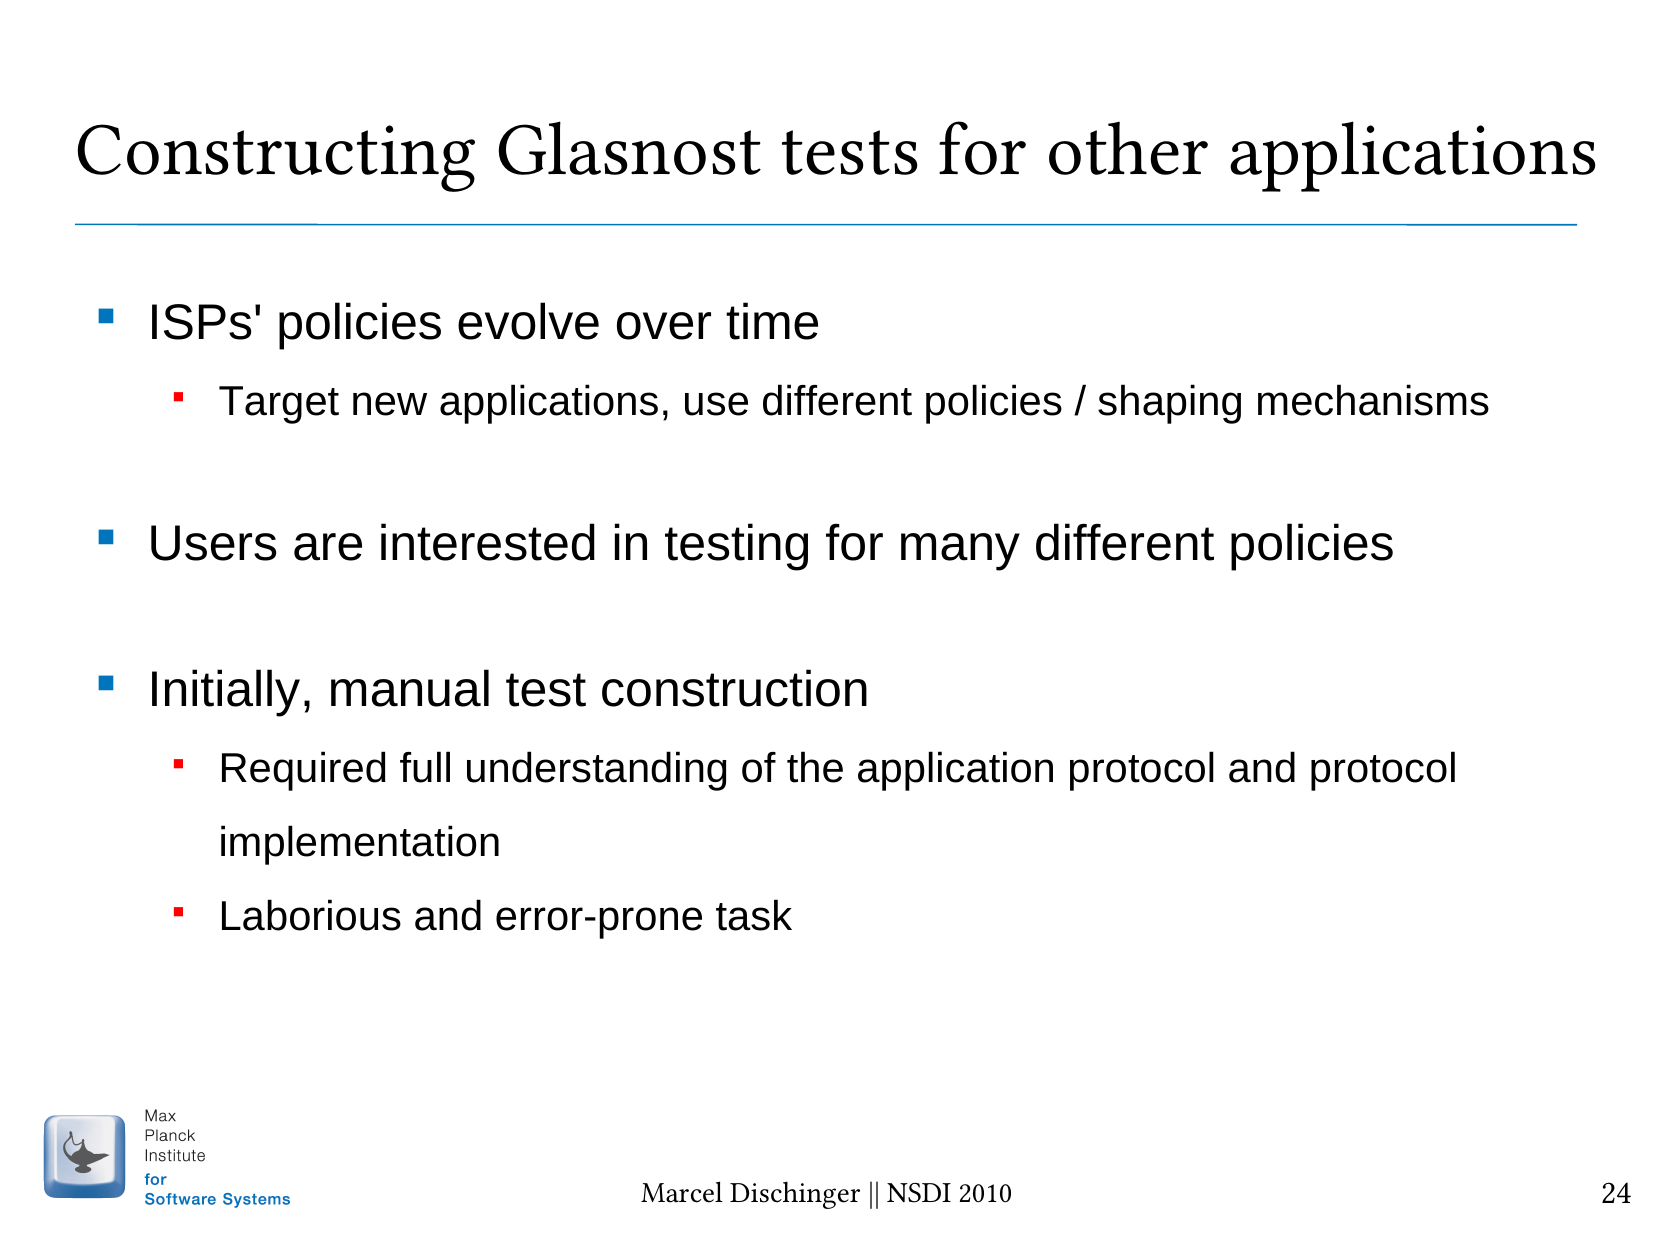

# Constructing Glasnost tests for other applications
ISPs' policies evolve over time
Target new applications, use different policies / shaping mechanisms
Users are interested in testing for many different policies
Initially, manual test construction
Required full understanding of the application protocol and protocol implementation
Laborious and error-prone task